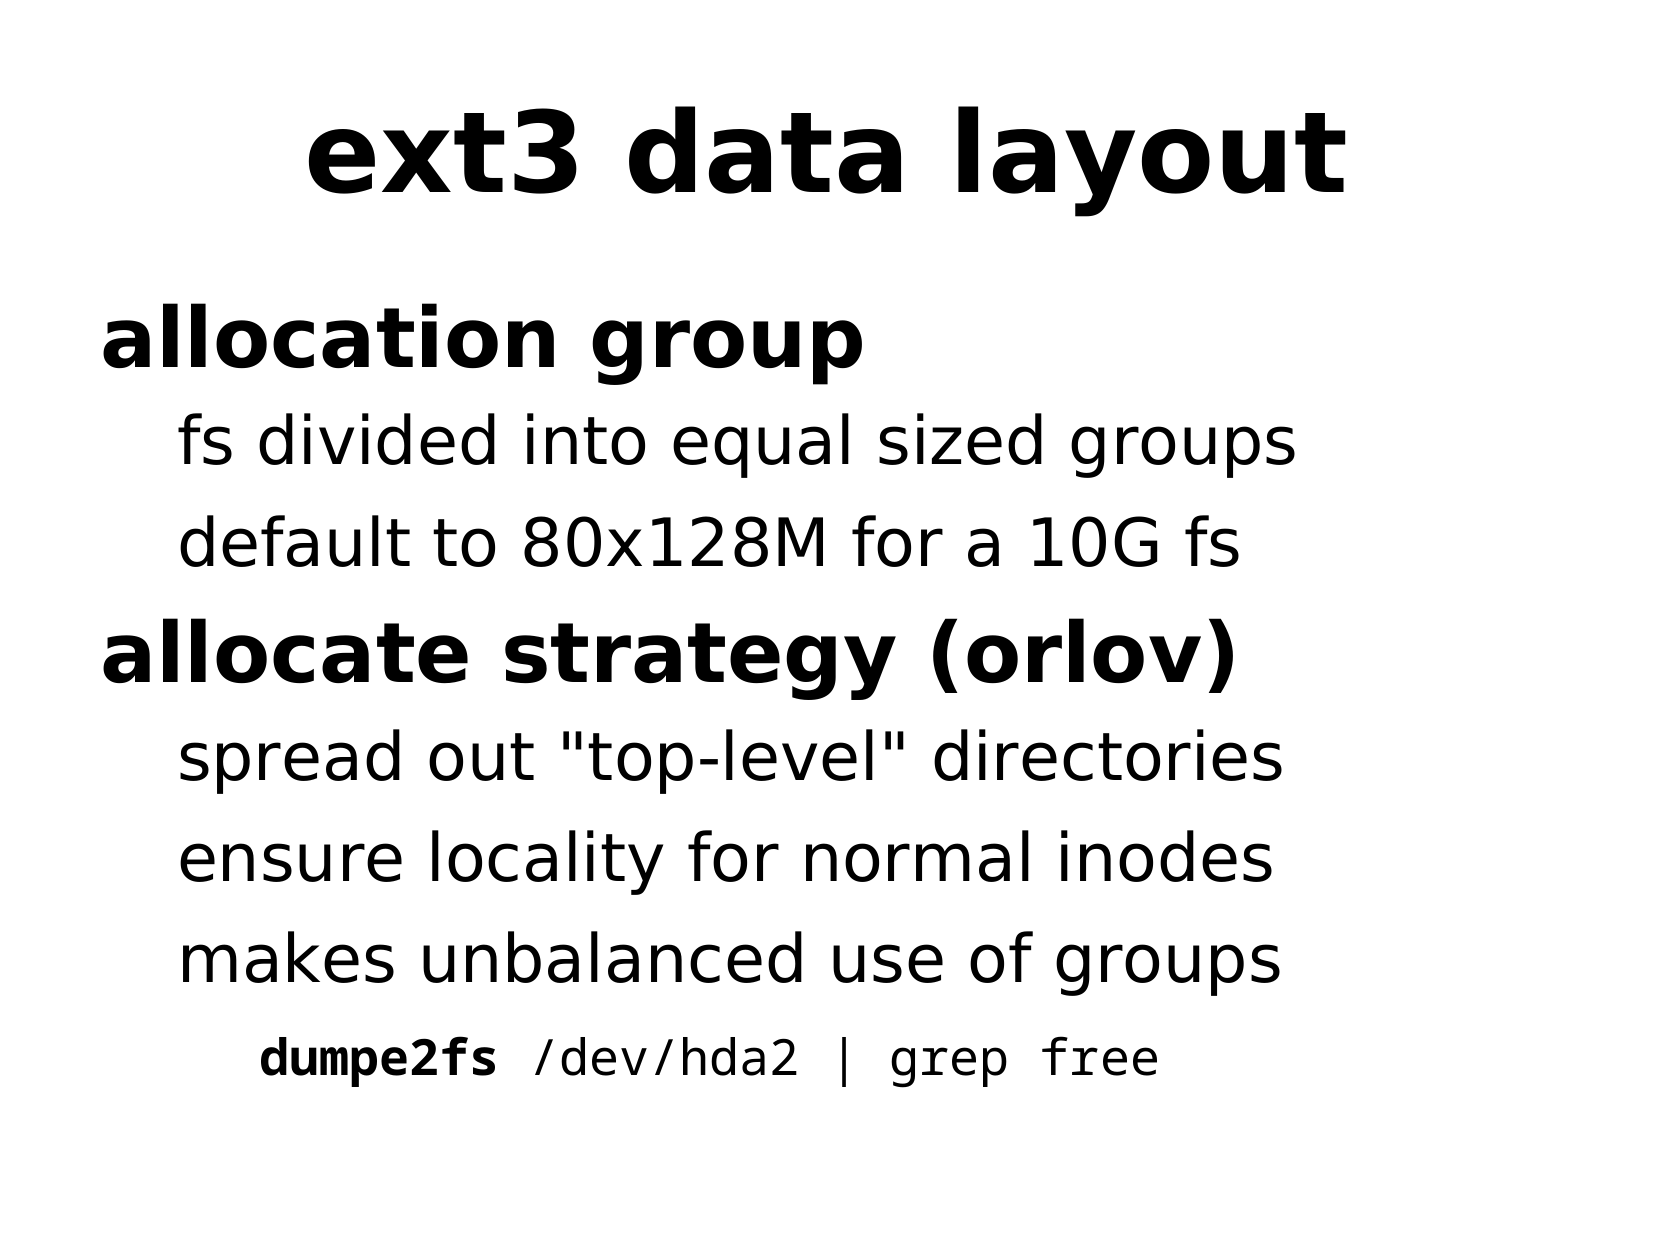

# ext3 data layout
allocation group
fs divided into equal sized groups
default to 80x128M for a 10G fs
allocate strategy (orlov)
spread out "top-level" directories
ensure locality for normal inodes
makes unbalanced use of groups
dumpe2fs /dev/hda2 | grep free